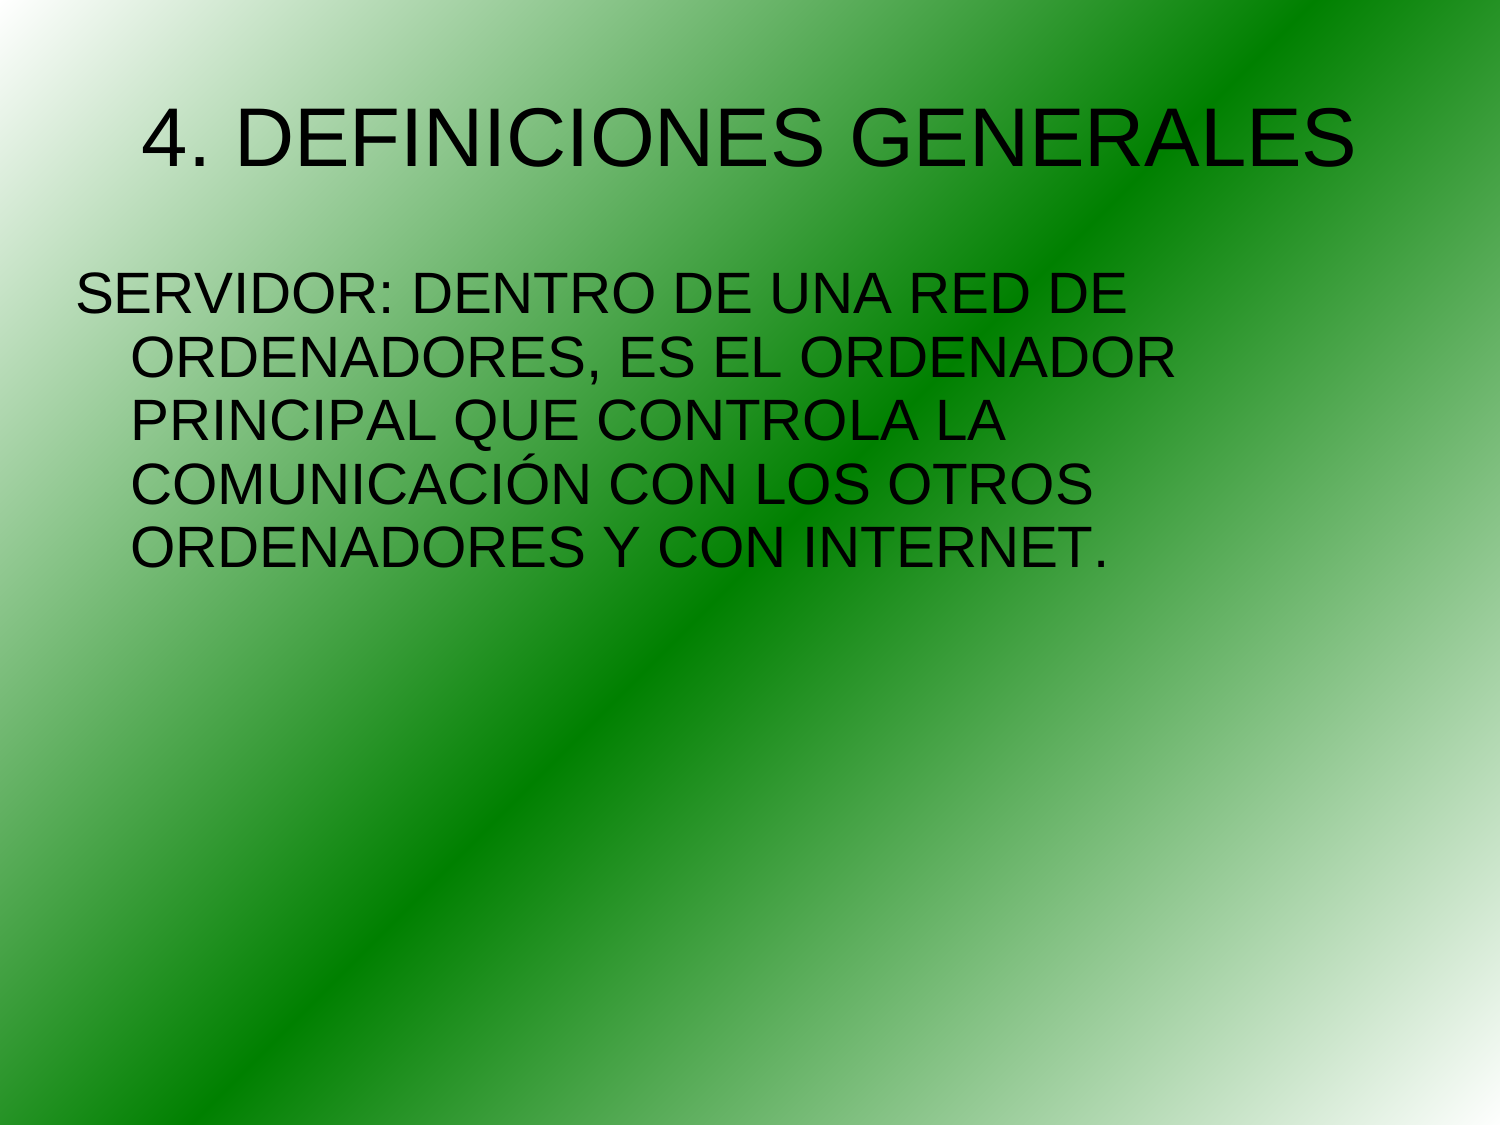

# 4. DEFINICIONES GENERALES
SERVIDOR: DENTRO DE UNA RED DE ORDENADORES, ES EL ORDENADOR PRINCIPAL QUE CONTROLA LA COMUNICACIÓN CON LOS OTROS ORDENADORES Y CON INTERNET.